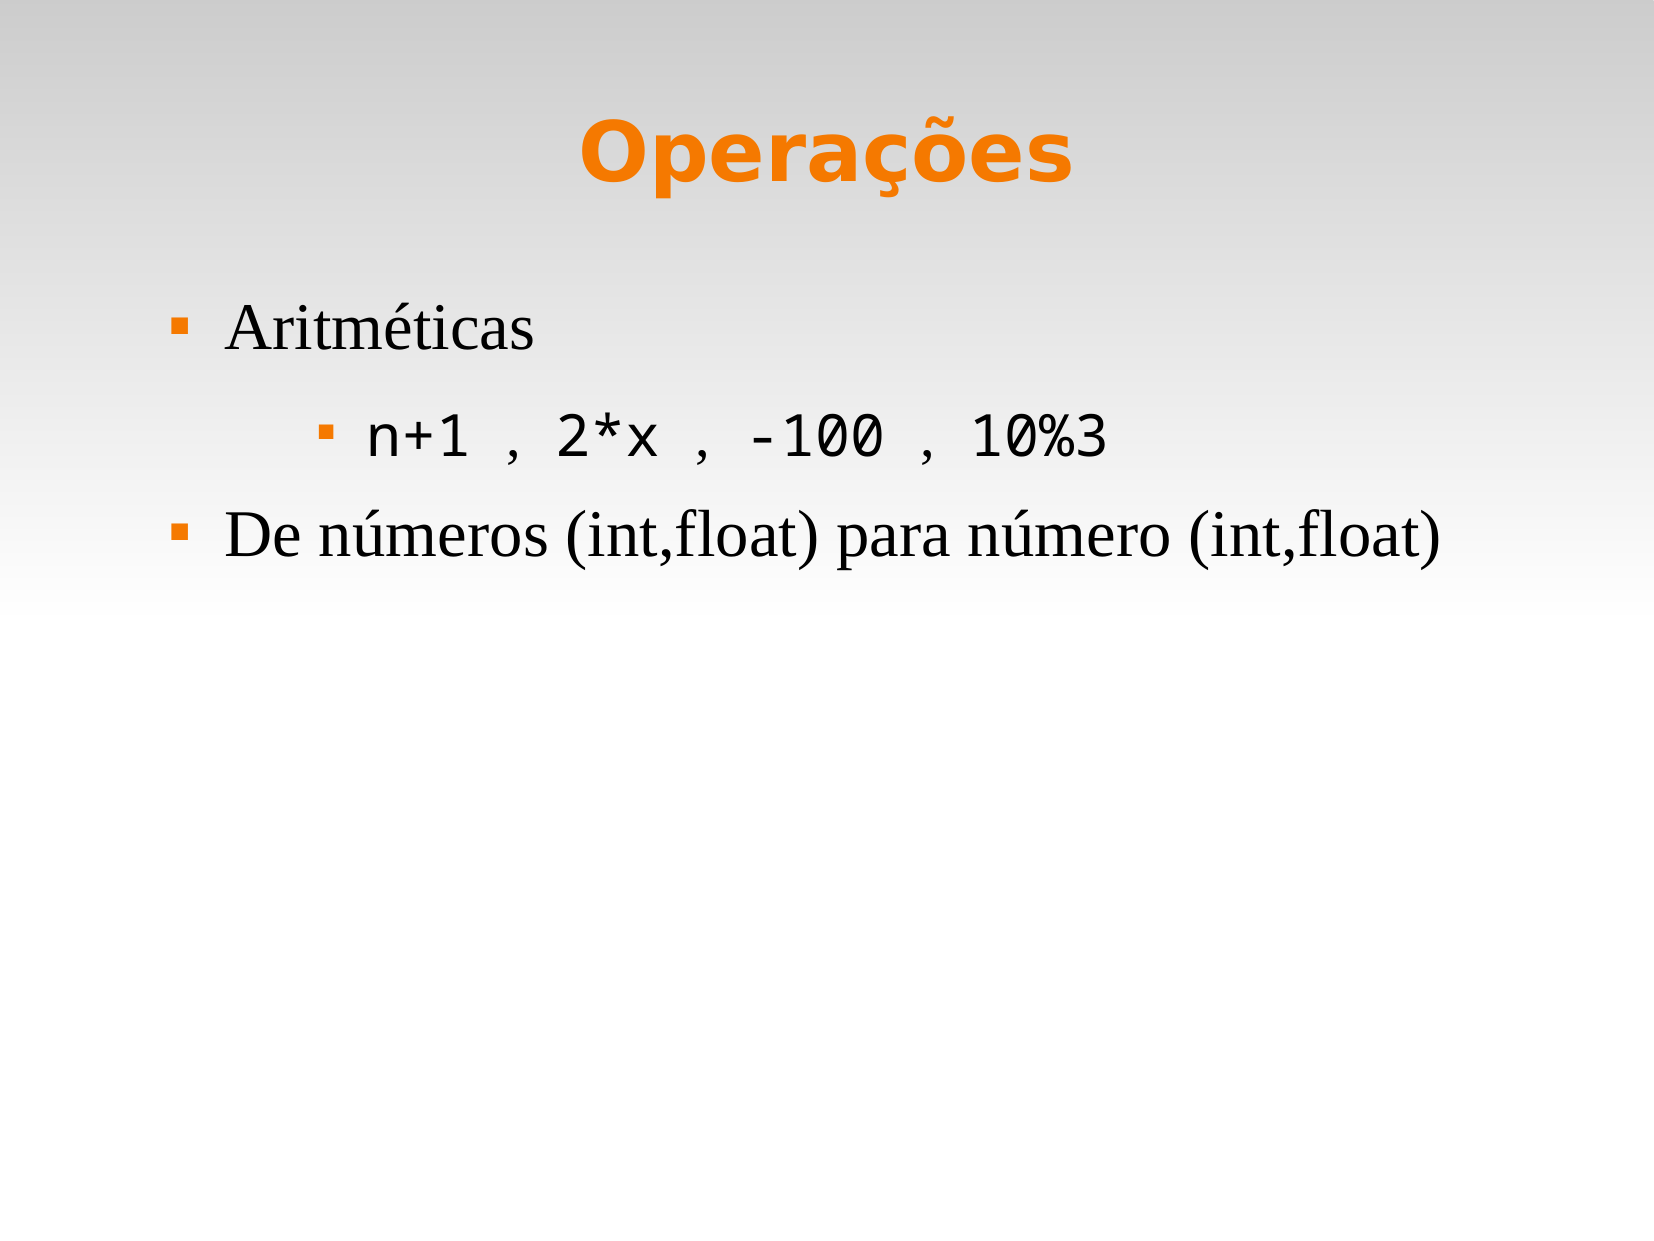

# Operações
Aritméticas
n+1 , 2*x , -100 , 10%3
De números (int,float) para número (int,float)